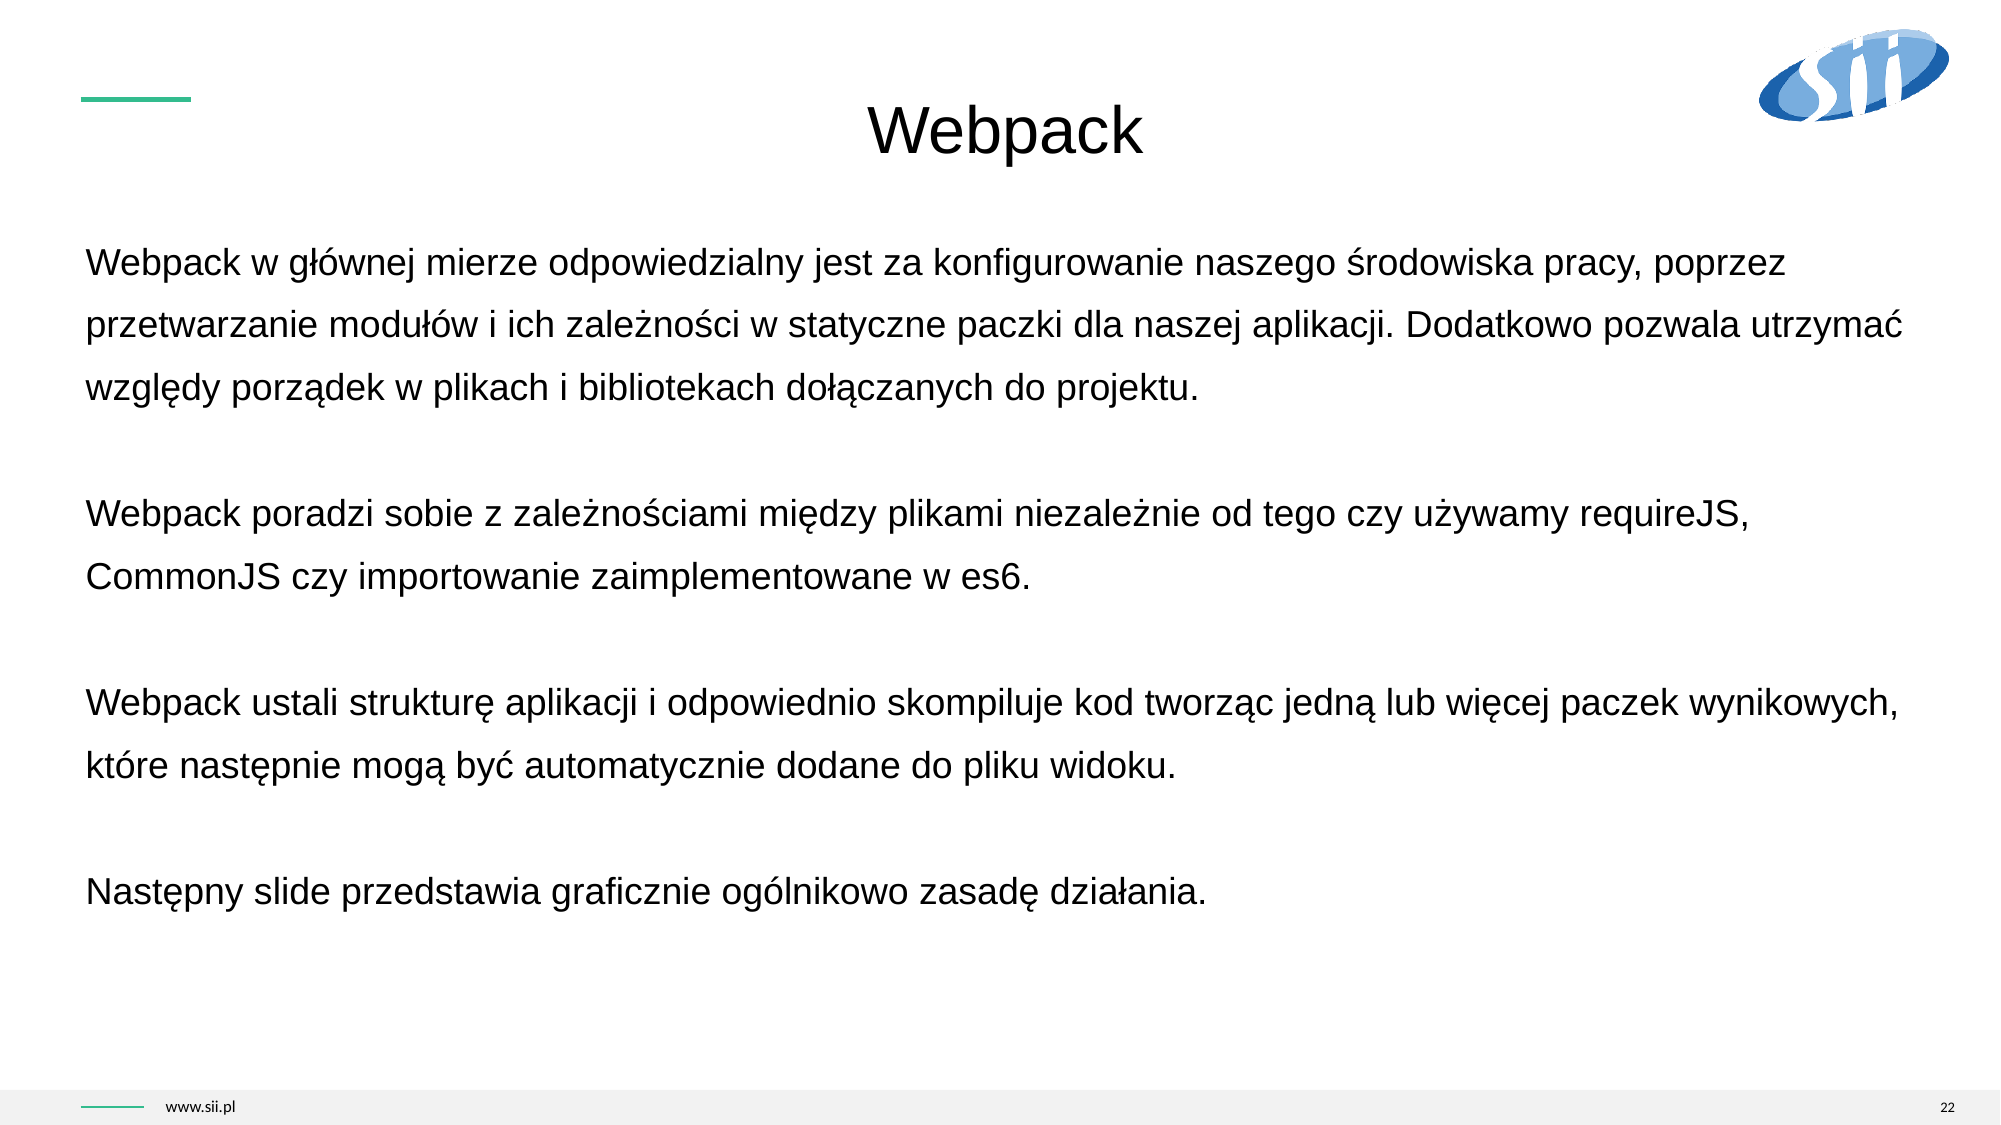

#
Webpack
Webpack w głównej mierze odpowiedzialny jest za konfigurowanie naszego środowiska pracy, poprzez przetwarzanie modułów i ich zależności w statyczne paczki dla naszej aplikacji. Dodatkowo pozwala utrzymać względy porządek w plikach i bibliotekach dołączanych do projektu.
Webpack poradzi sobie z zależnościami między plikami niezależnie od tego czy używamy requireJS, CommonJS czy importowanie zaimplementowane w es6.
Webpack ustali strukturę aplikacji i odpowiednio skompiluje kod tworząc jedną lub więcej paczek wynikowych, które następnie mogą być automatycznie dodane do pliku widoku.
Następny slide przedstawia graficznie ogólnikowo zasadę działania.